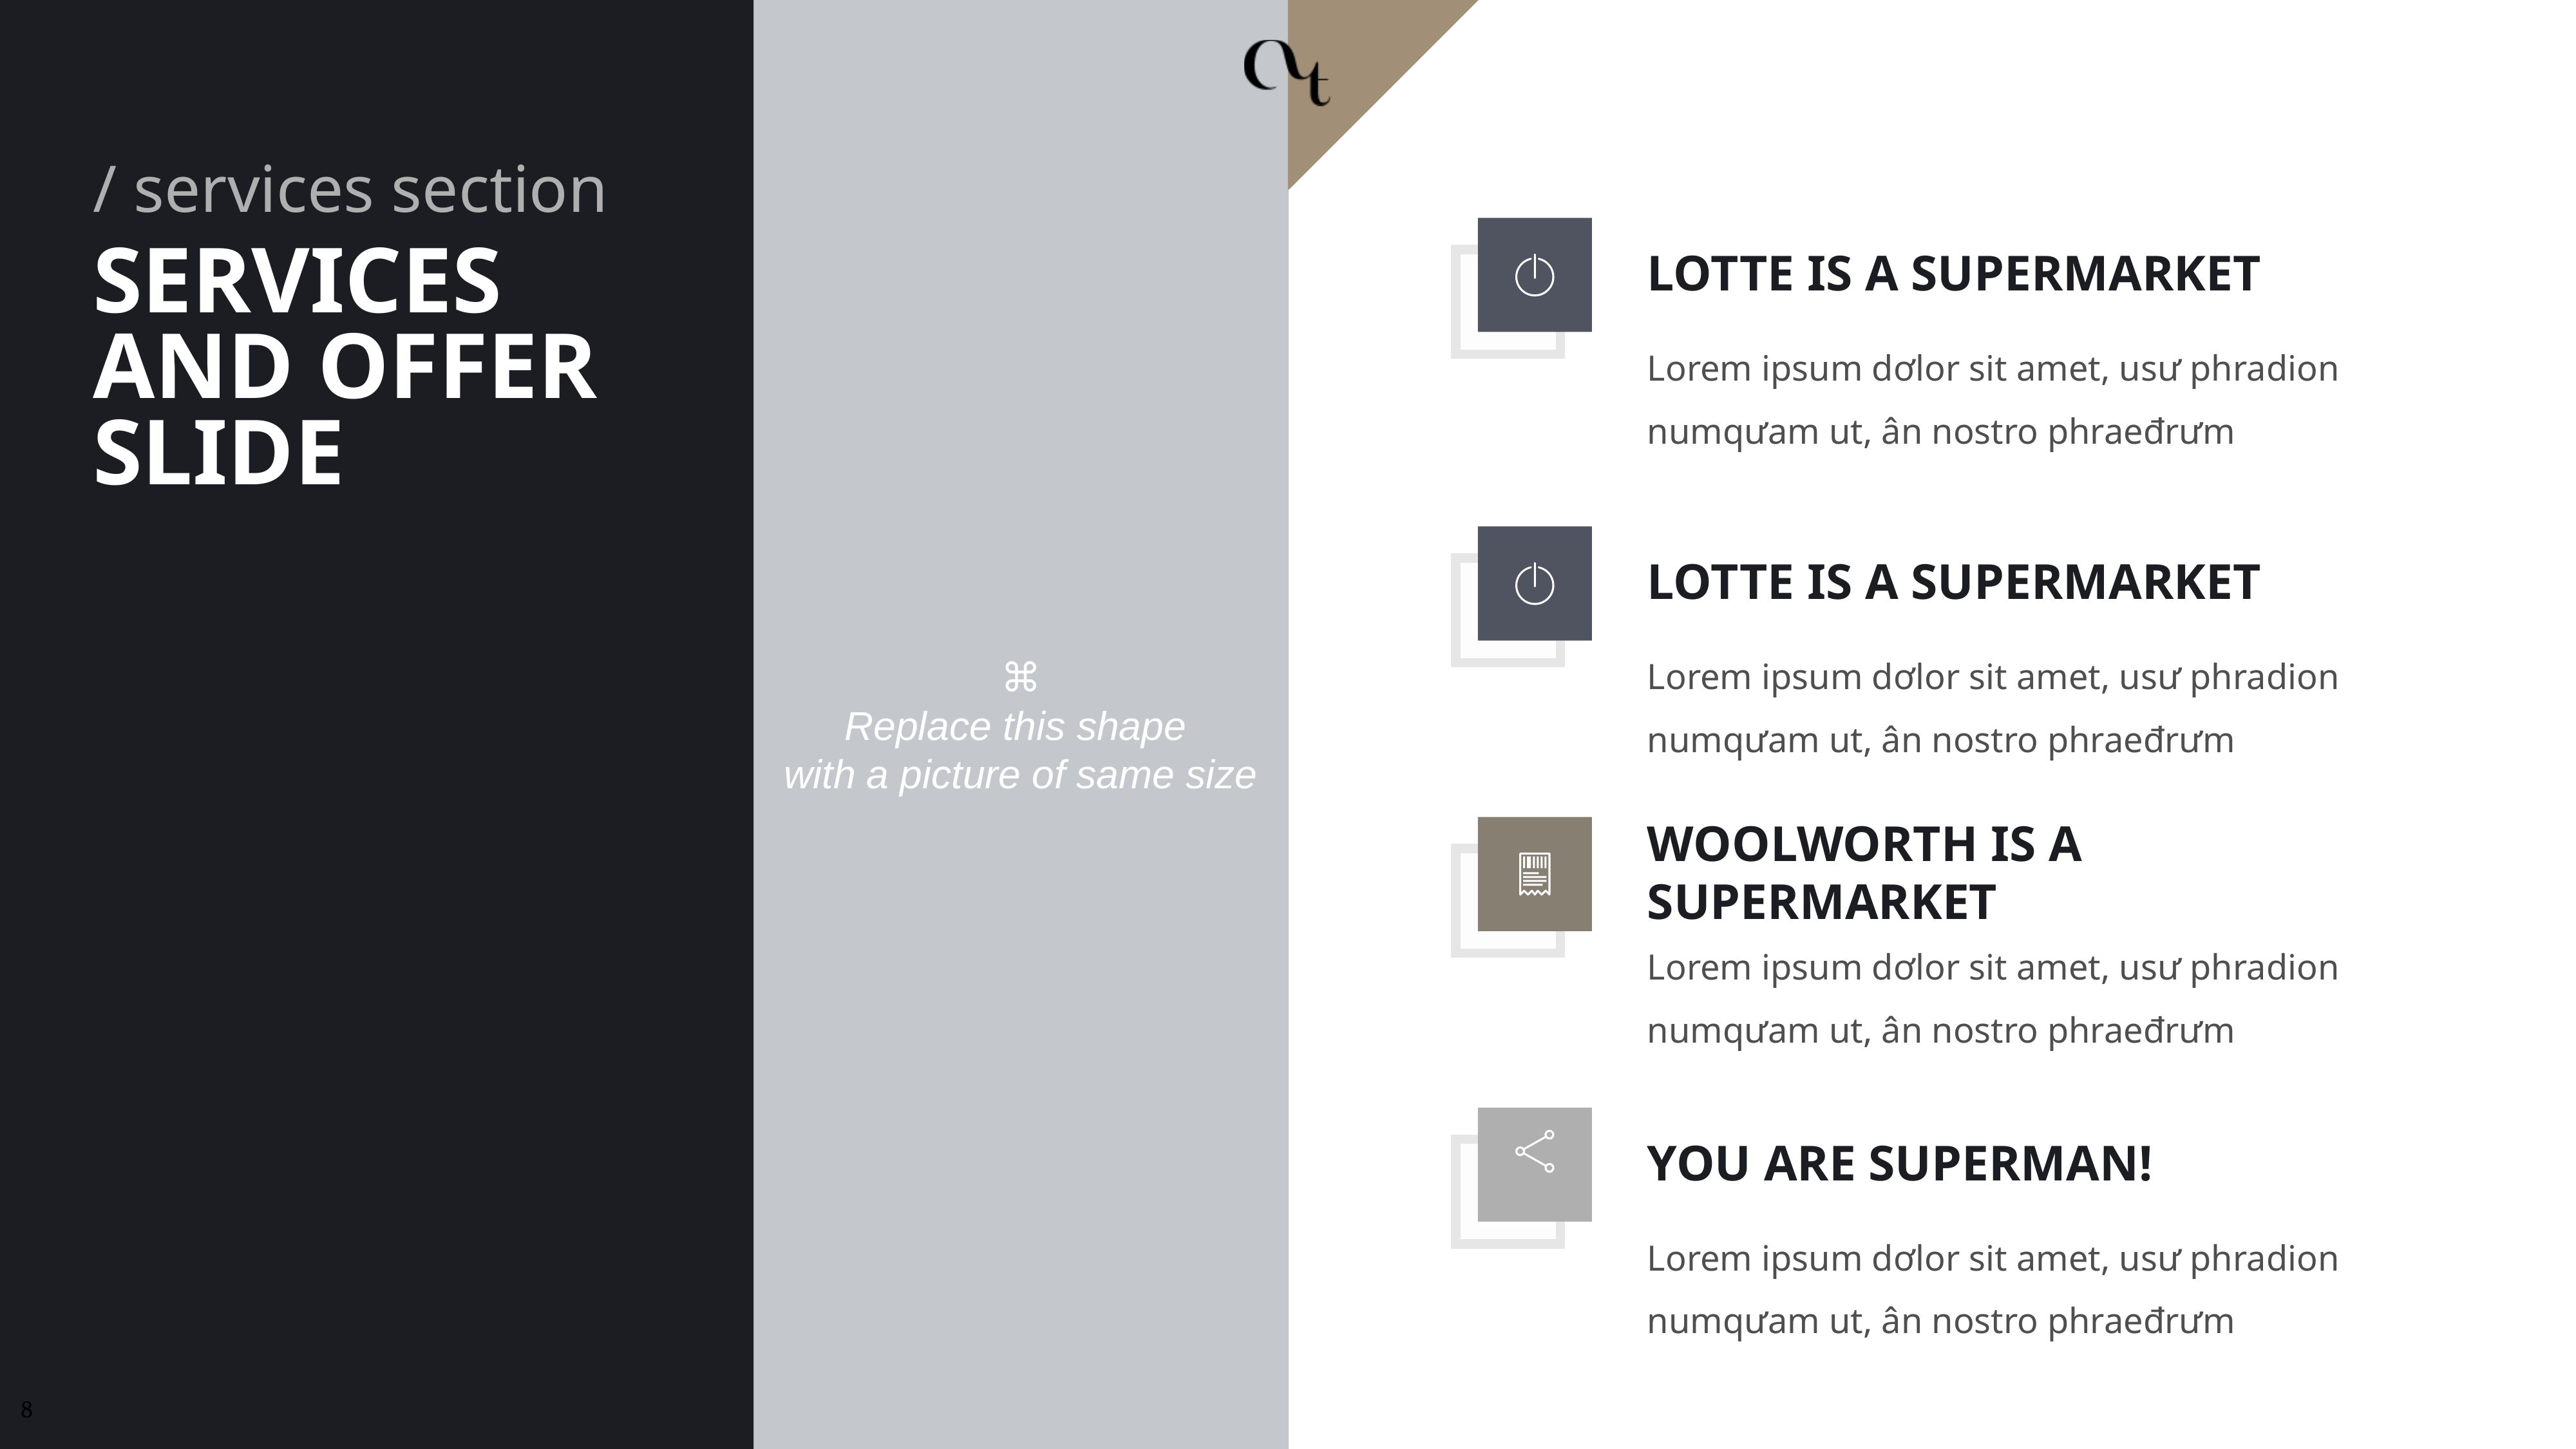

⌘
Replace this shape
with a picture of same size
/ services section
LOTTE IS A SUPERMARKET
SERVICES AND OFFER
SLIDE
Lorem ipsum dơlor sit amet, usư phradion numqưam ut, ân nostro phraeđrưm
LOTTE IS A SUPERMARKET
Lorem ipsum dơlor sit amet, usư phradion numqưam ut, ân nostro phraeđrưm
WOOLWORTH IS A SUPERMARKET
Lorem ipsum dơlor sit amet, usư phradion numqưam ut, ân nostro phraeđrưm
YOU ARE SUPERMAN!
Lorem ipsum dơlor sit amet, usư phradion numqưam ut, ân nostro phraeđrưm